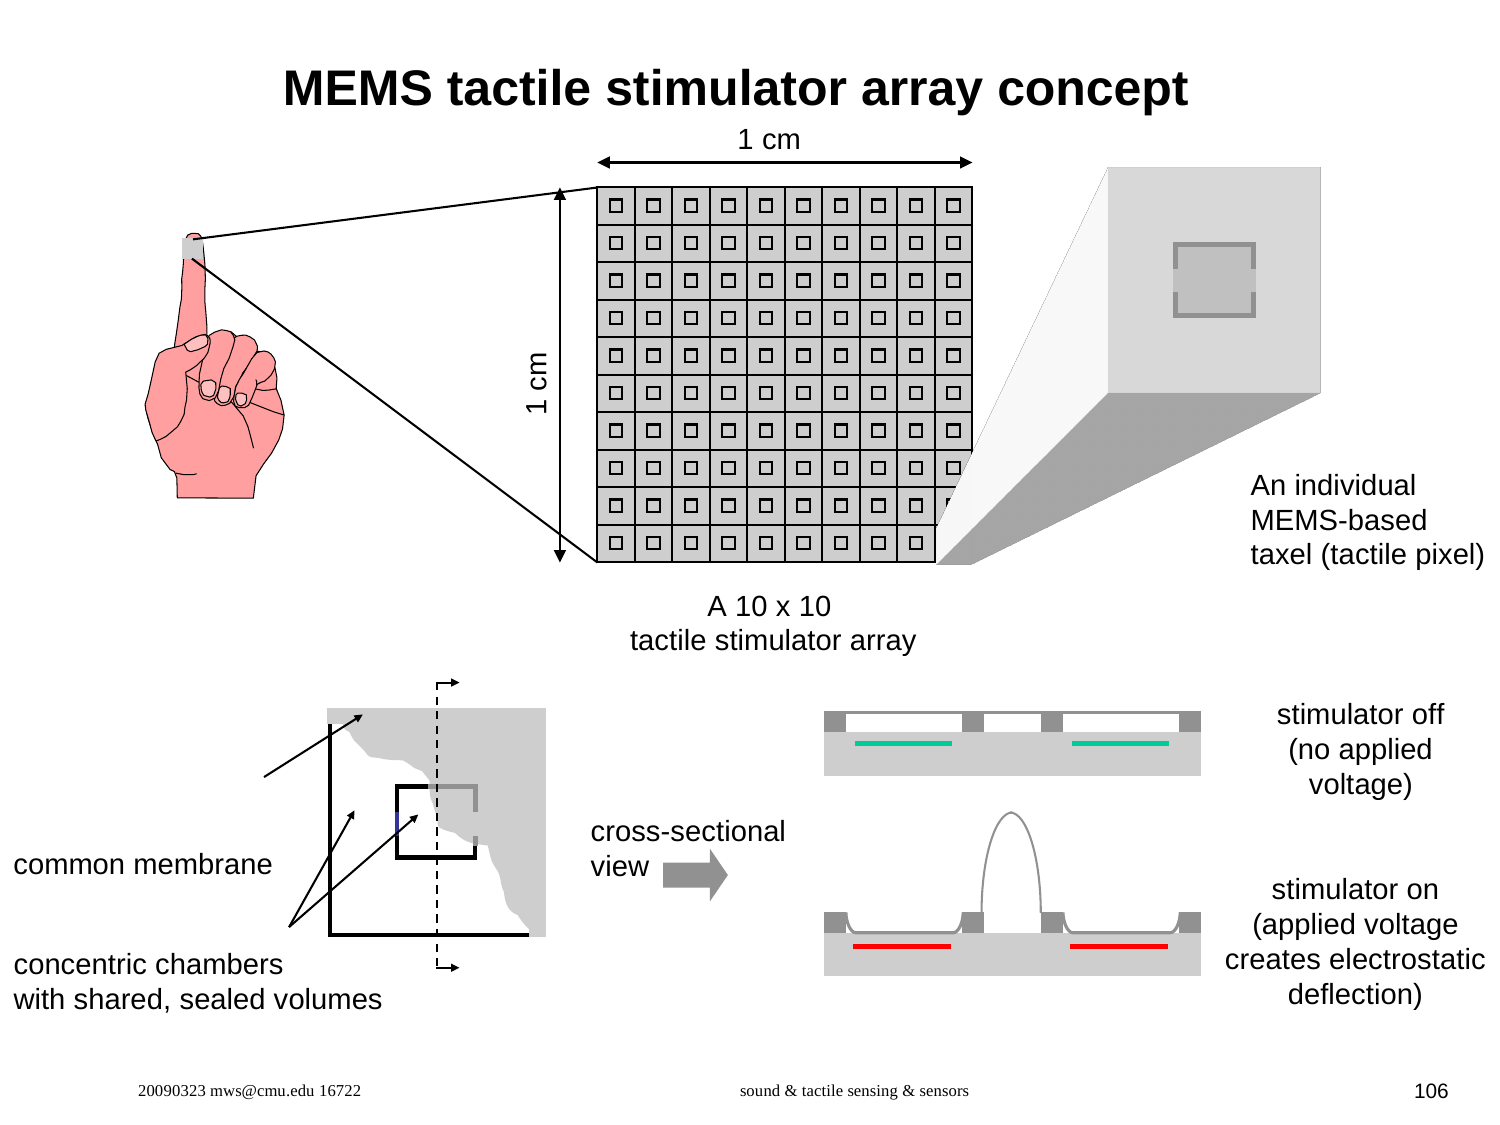

MEMS tactile stimulator array concept
1 cm
1 cm
A 10 x 10
tactile stimulator array
An individual
MEMS-based
taxel (tactile pixel)
stimulator off
(no applied
voltage)
cross-sectional
view
common membrane
stimulator on
(applied voltage
creates electrostatic
deflection)
concentric chambers
with shared, sealed volumes
106
20090323 mws@cmu.edu 16722
sound & tactile sensing & sensors